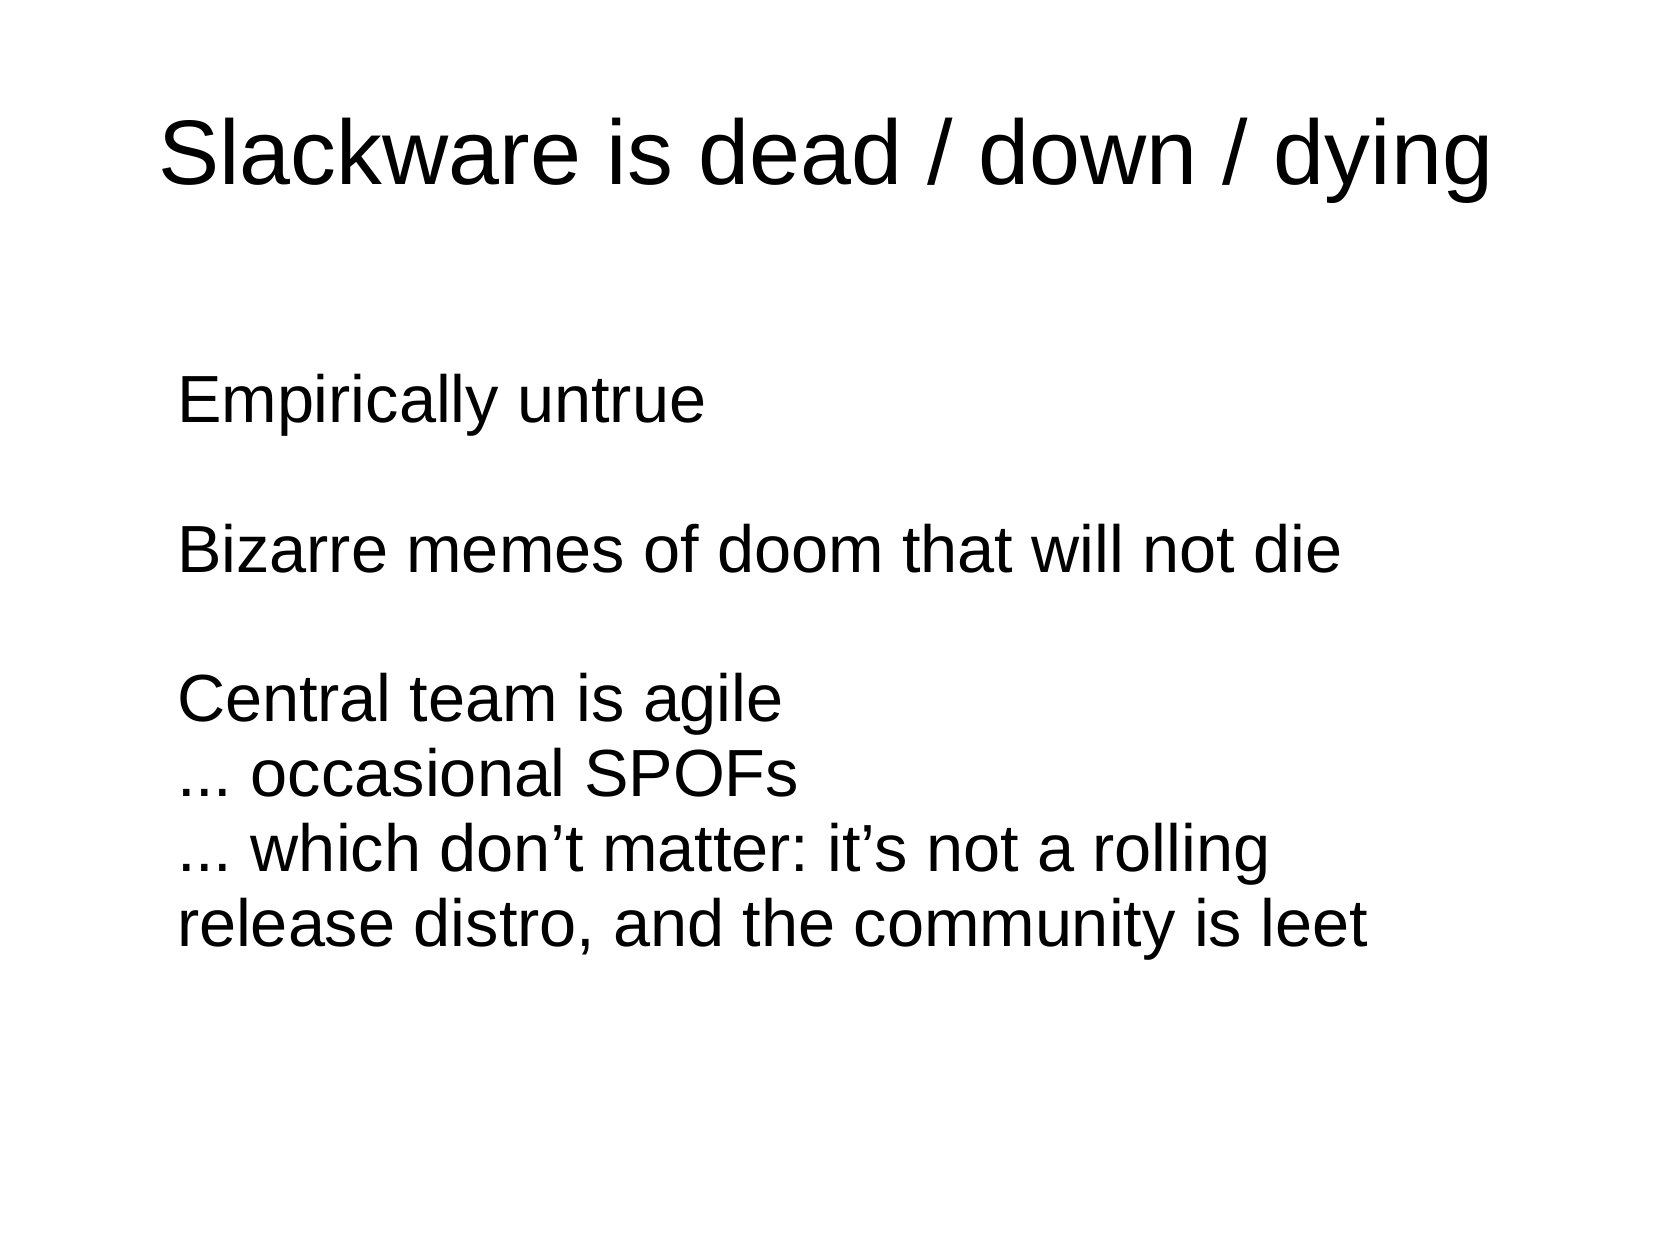

# Slackware is dead / down / dying
Empirically untrue
Bizarre memes of doom that will not die
Central team is agile
... occasional SPOFs
... which don’t matter: it’s not a rolling release distro, and the community is leet